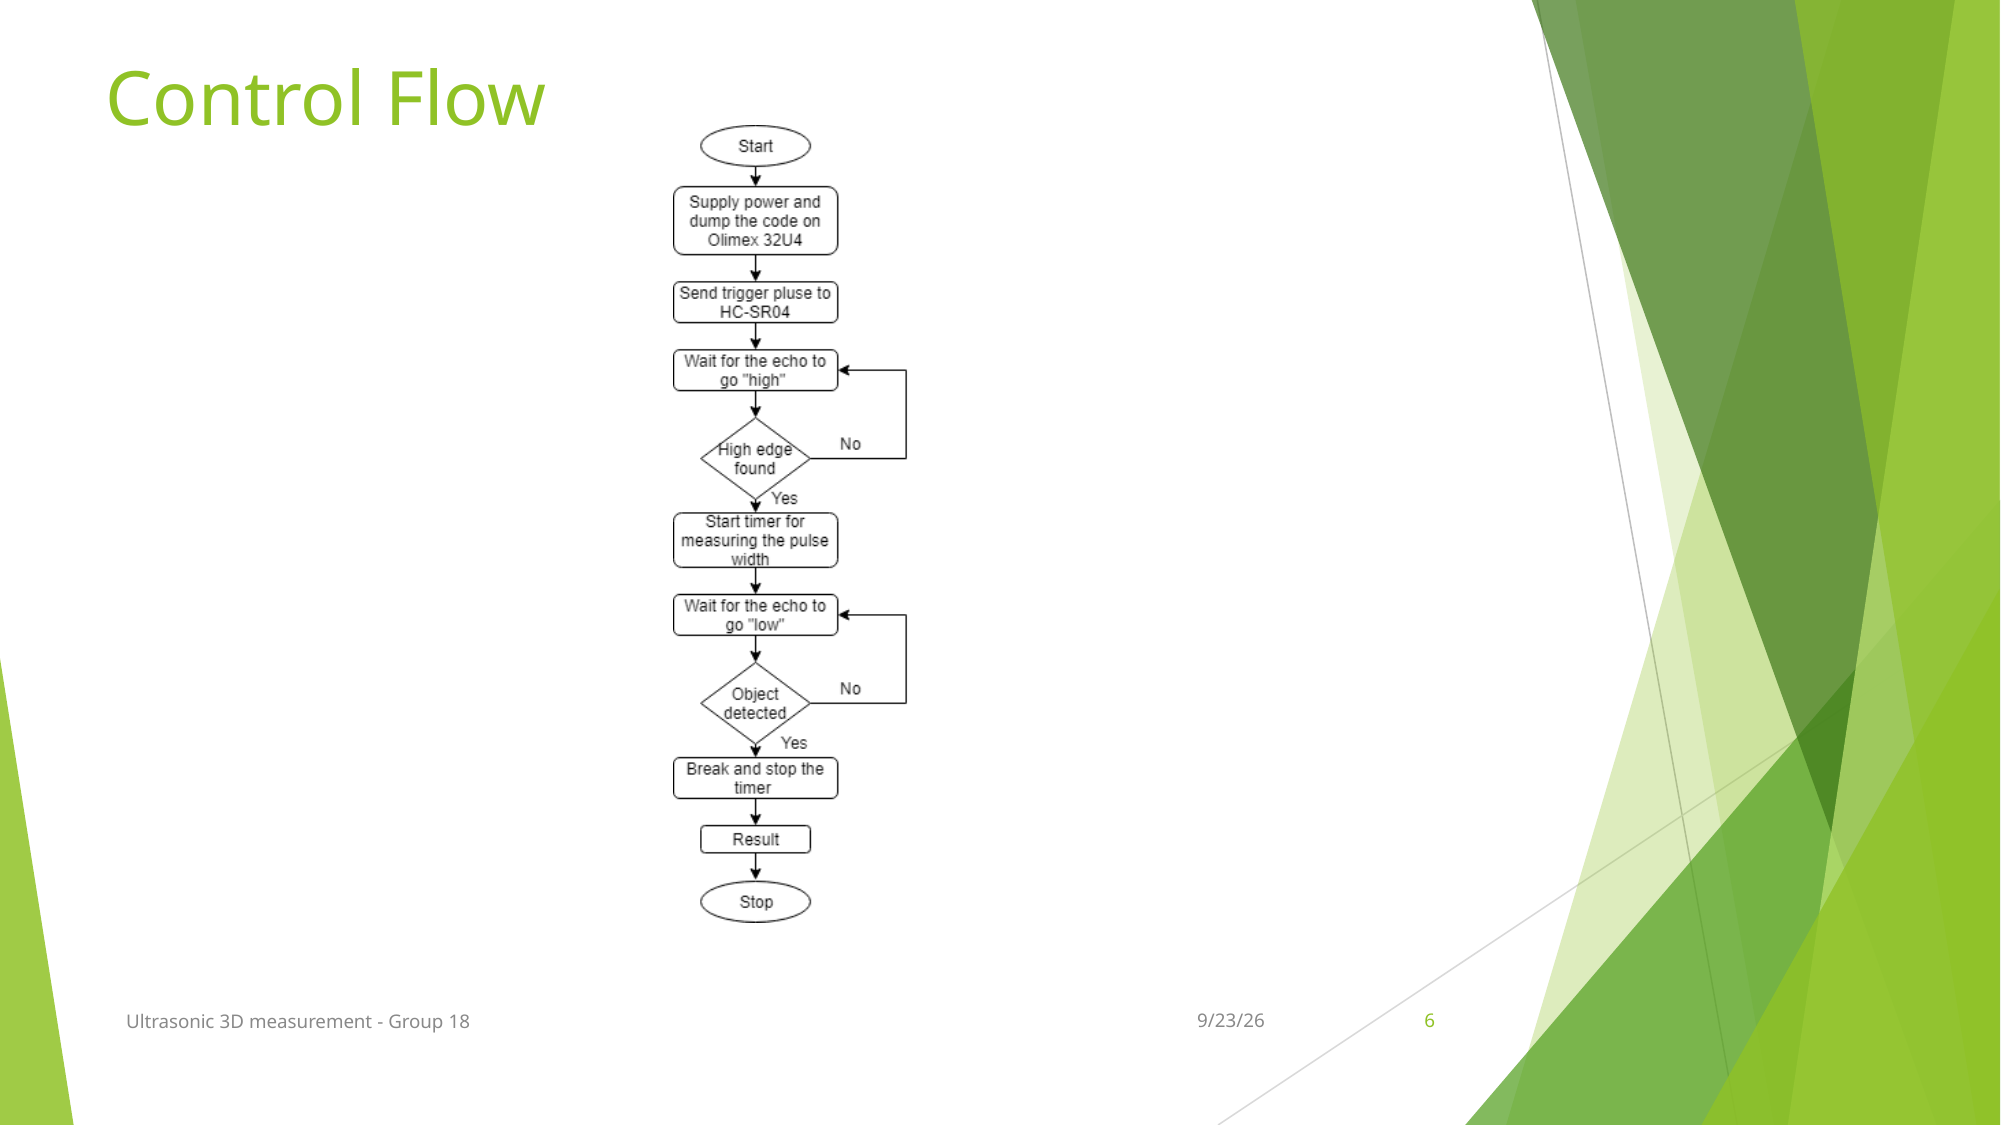

#
Control Flow
Ultrasonic 3D measurement - Group 18